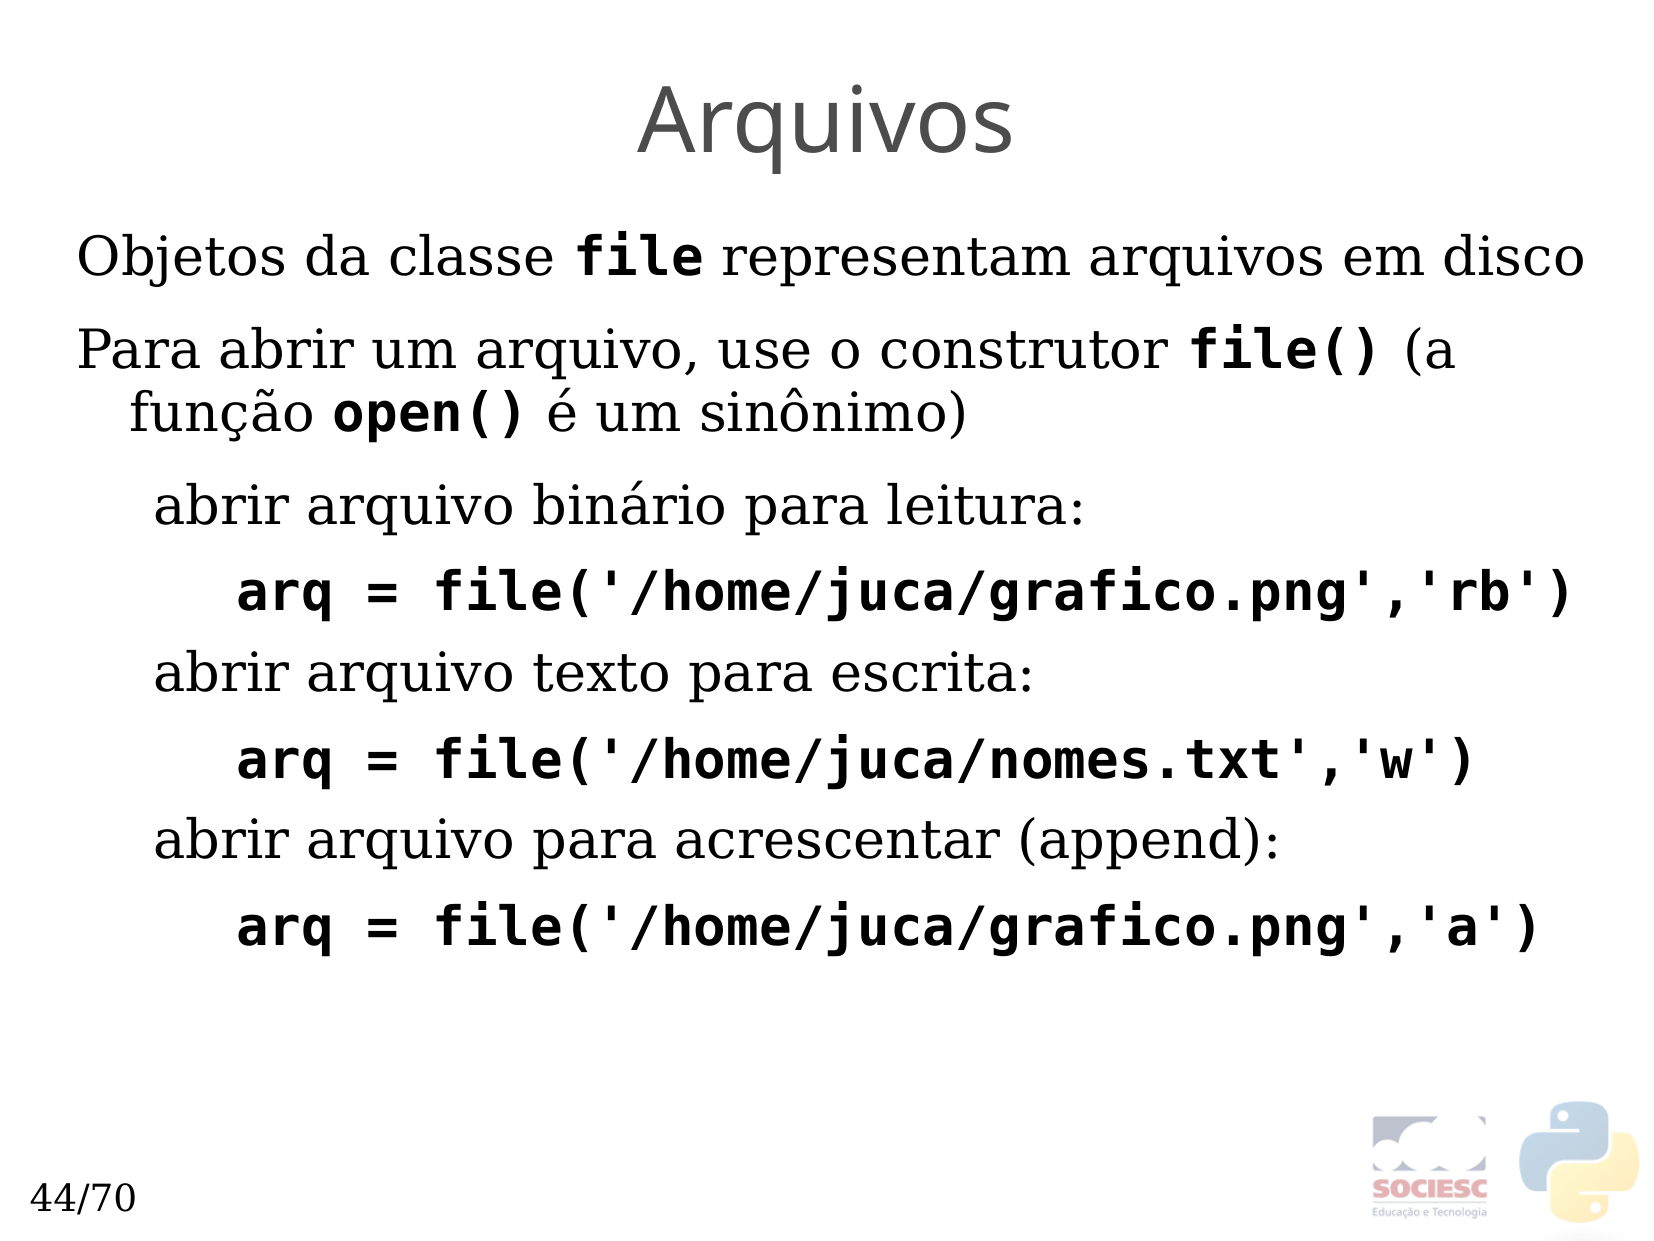

# Arquivos
Objetos da classe file representam arquivos em disco
Para abrir um arquivo, use o construtor file() (a função open() é um sinônimo)
abrir arquivo binário para leitura:
arq = file('/home/juca/grafico.png','rb')
abrir arquivo texto para escrita:
arq = file('/home/juca/nomes.txt','w')
abrir arquivo para acrescentar (append):
arq = file('/home/juca/grafico.png','a')